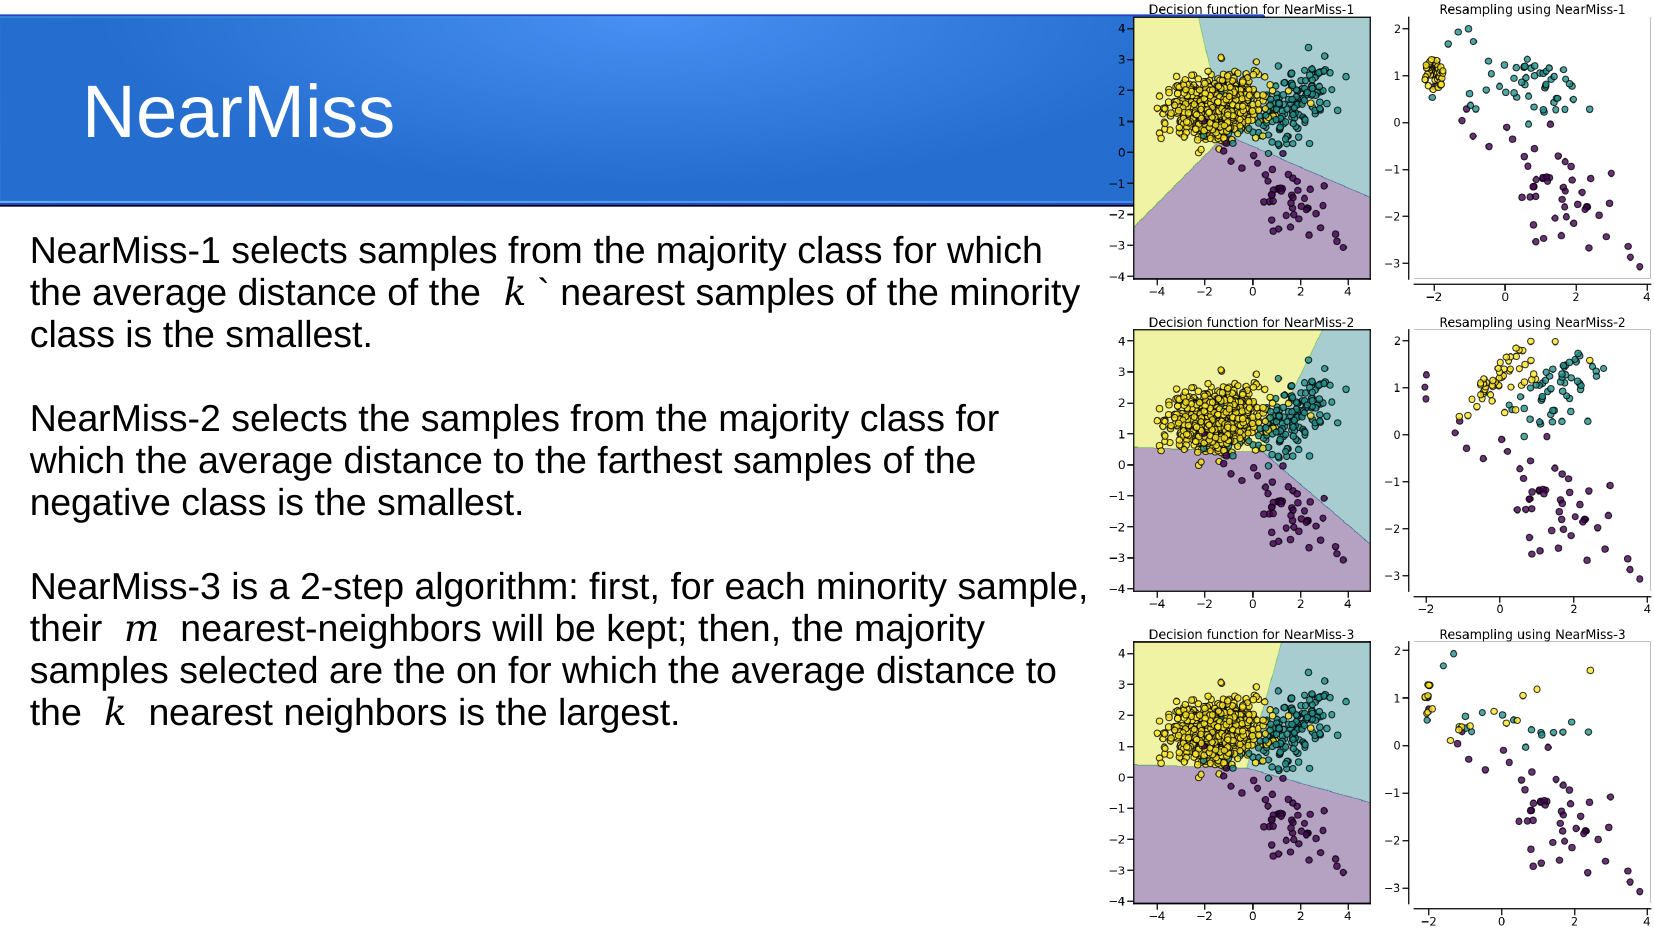

# NearMiss
NearMiss-1 selects samples from the majority class for which the average distance of the 𝑘 ` nearest samples of the minority class is the smallest.
NearMiss-2 selects the samples from the majority class for which the average distance to the farthest samples of the negative class is the smallest.
NearMiss-3 is a 2-step algorithm: first, for each minority sample, their 𝑚 nearest-neighbors will be kept; then, the majority samples selected are the on for which the average distance to the 𝑘 nearest neighbors is the largest.